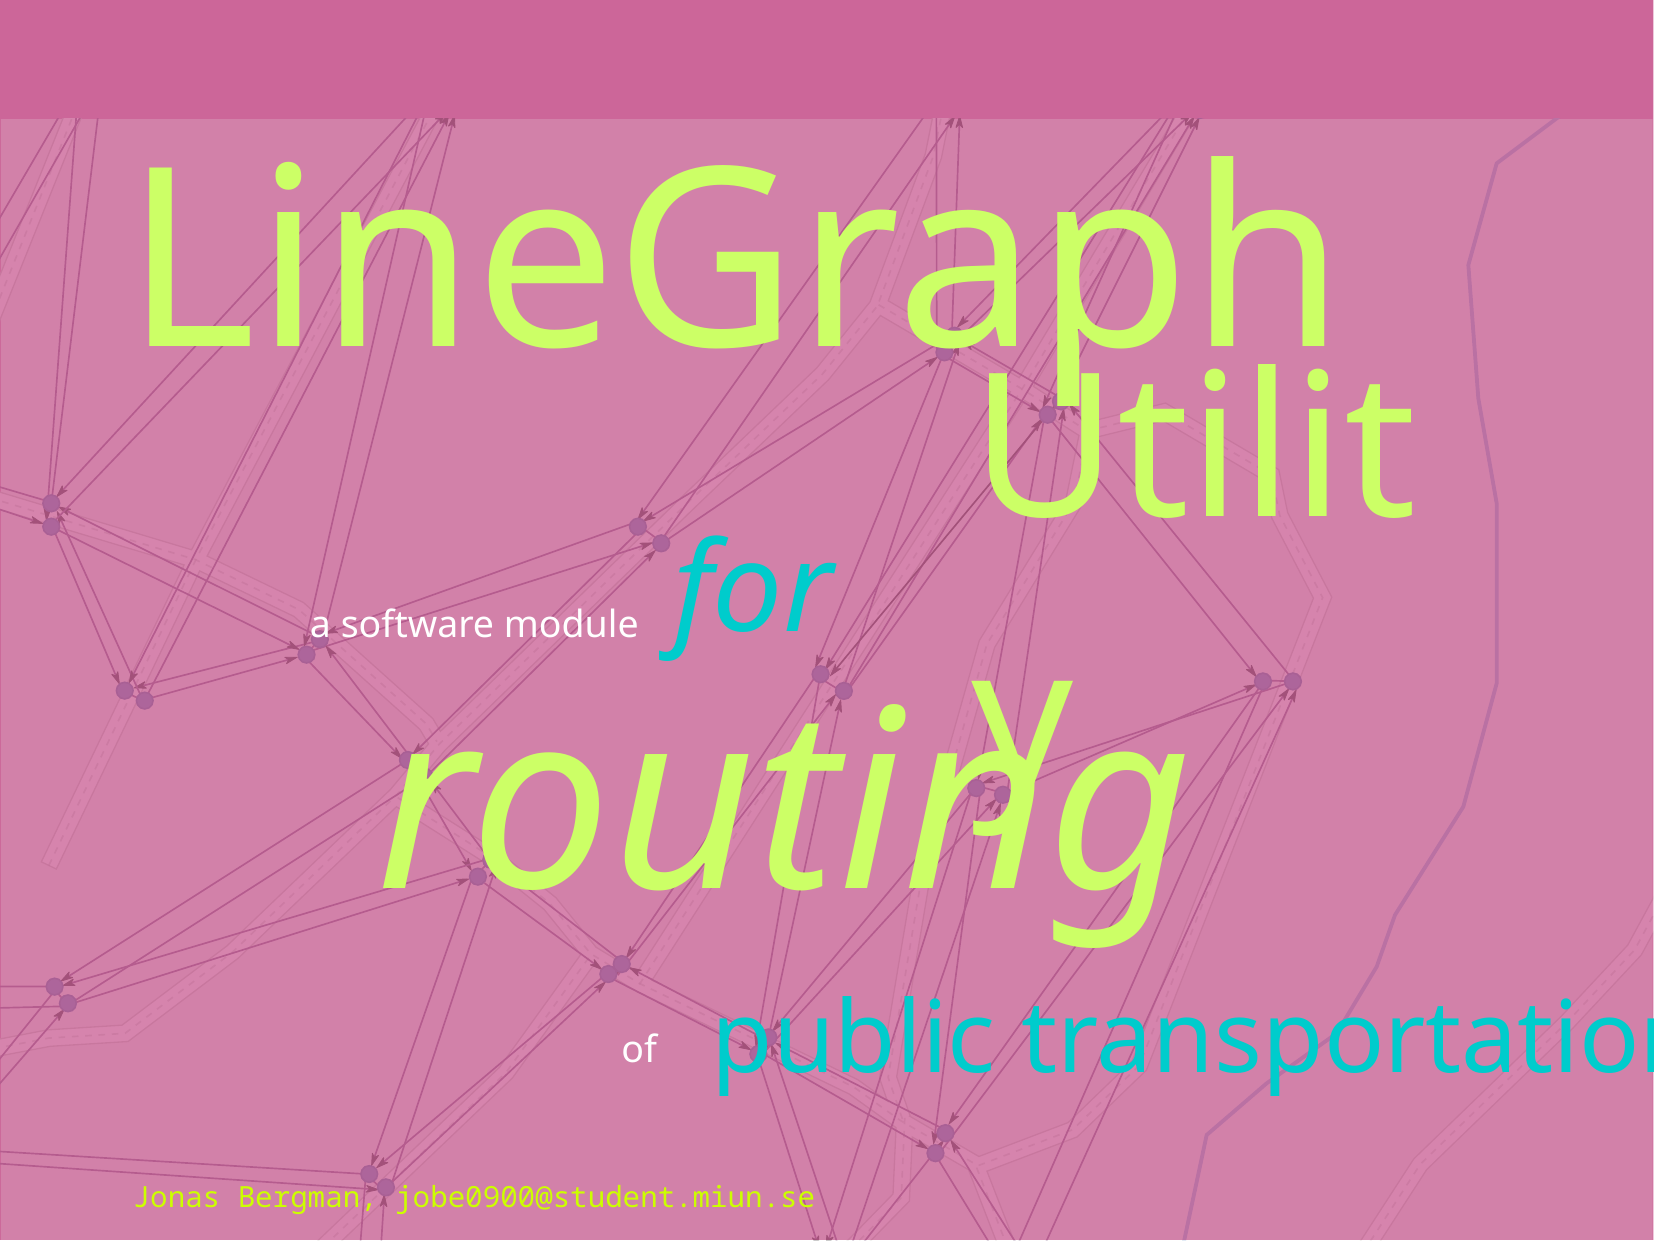

LineGraph
Utility
for
a software module
routing
public transportation
of
Jonas Bergman, jobe0900@student.miun.se